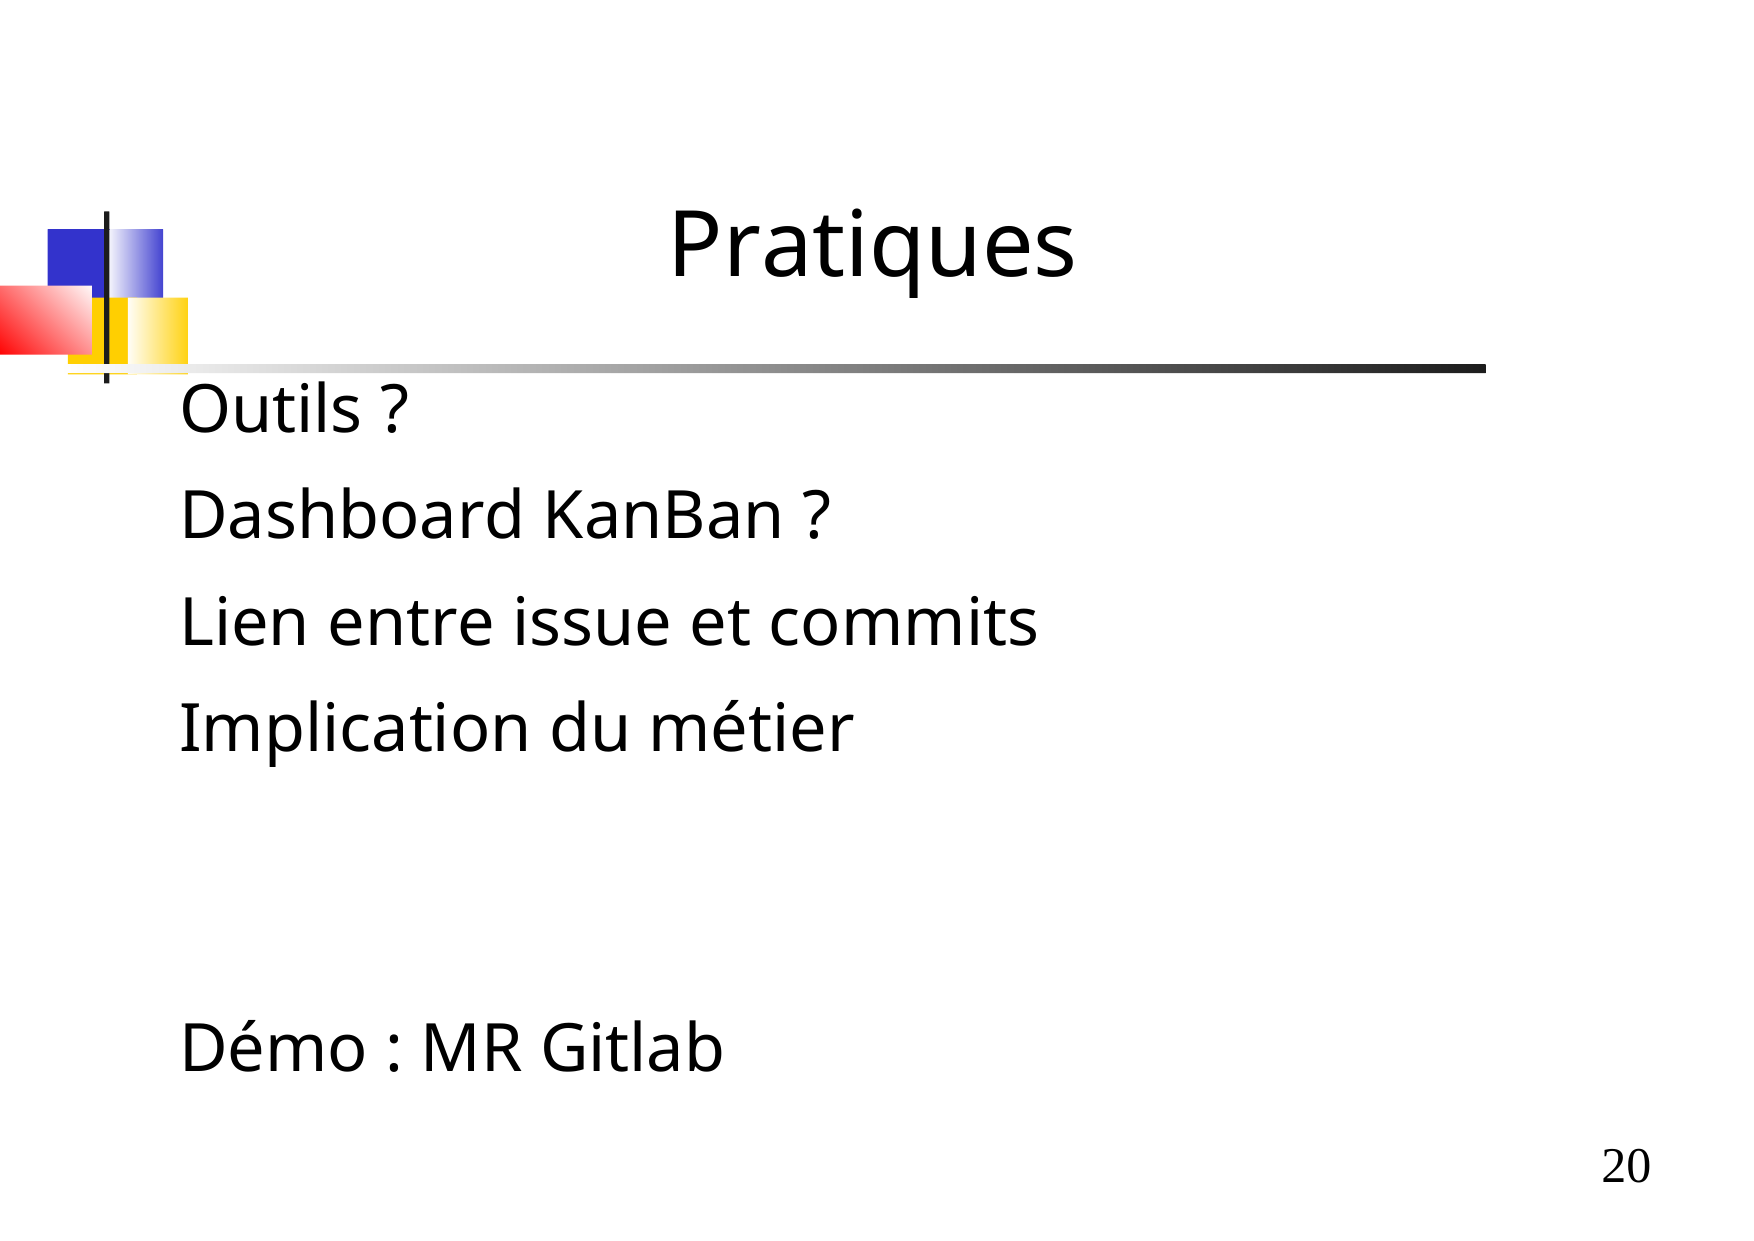

# Pratiques
Outils ?
Dashboard KanBan ?
Lien entre issue et commits
Implication du métier
Démo : MR Gitlab